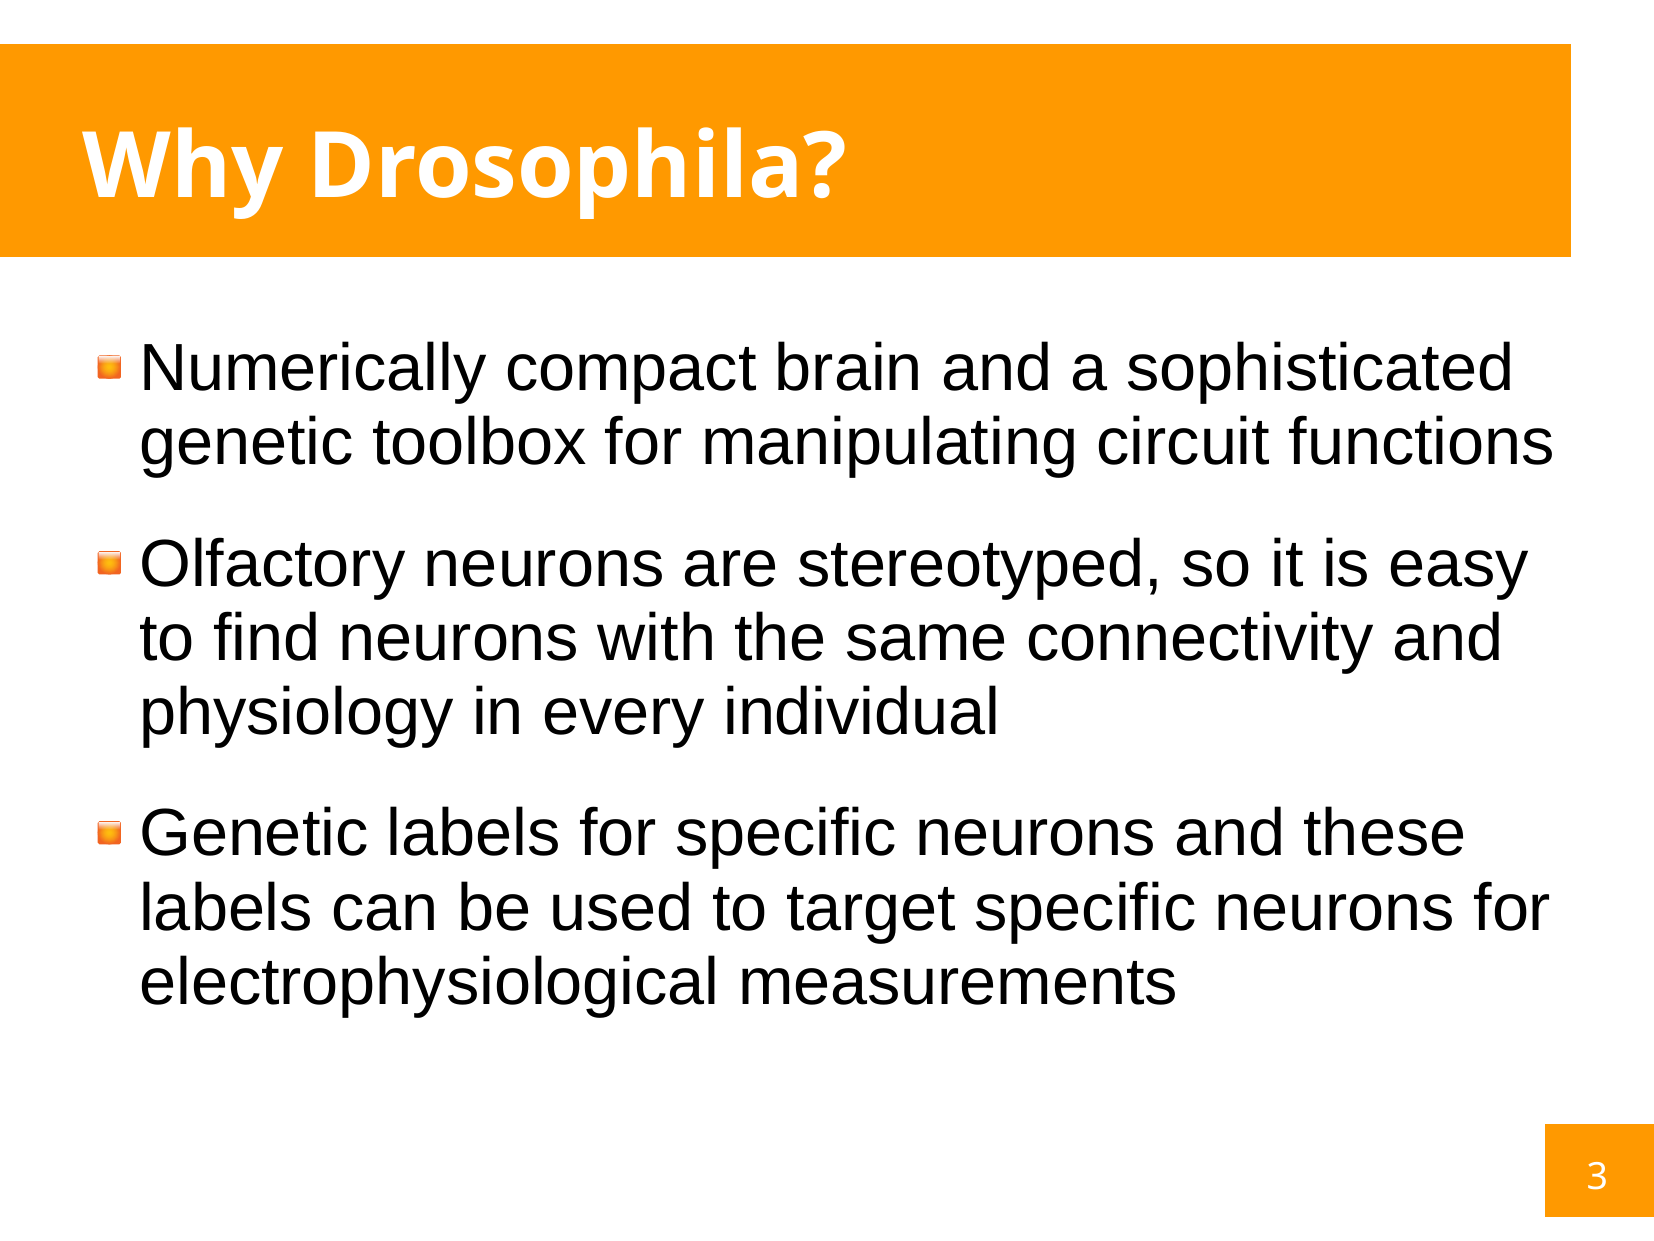

# Why Drosophila?
Numerically compact brain and a sophisticated genetic toolbox for manipulating circuit functions
Olfactory neurons are stereotyped, so it is easy to find neurons with the same connectivity and physiology in every individual
Genetic labels for specific neurons and these labels can be used to target specific neurons for electrophysiological measurements
3